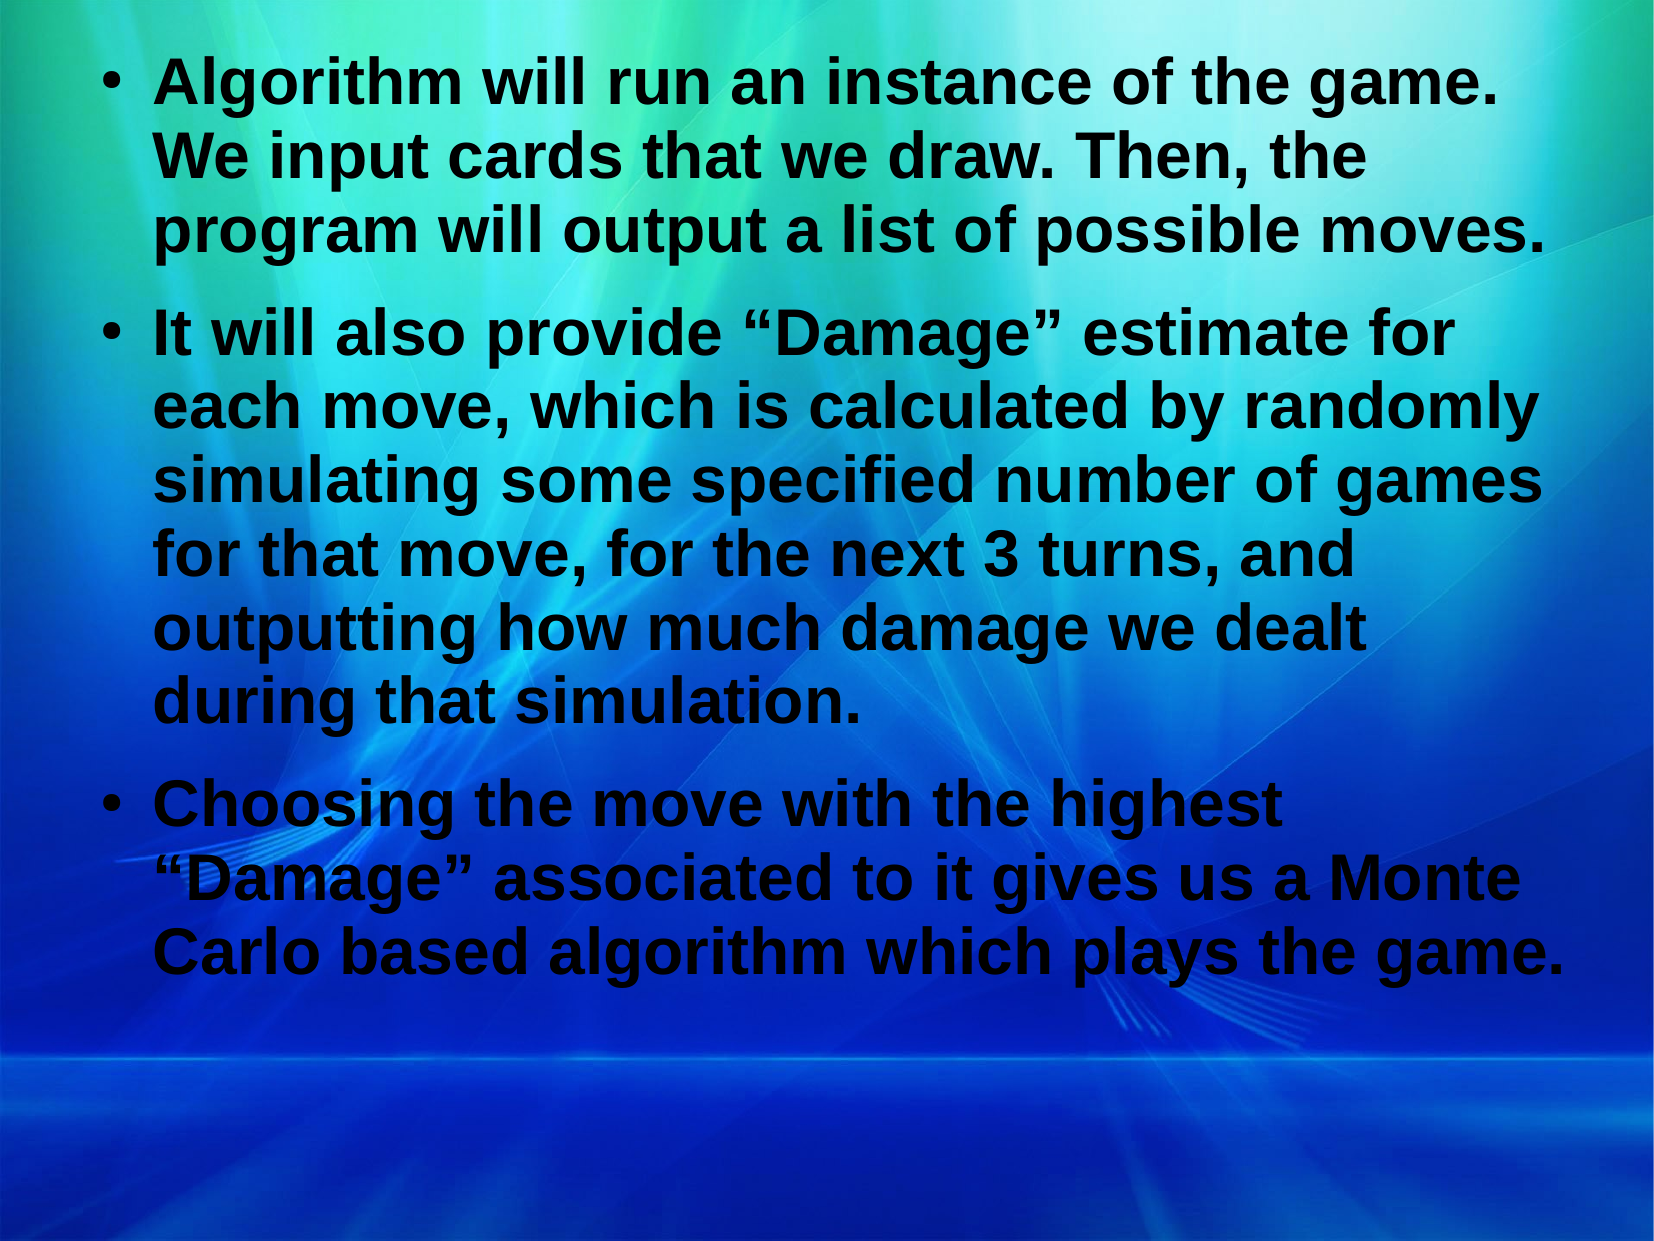

# Algorithm will run an instance of the game. We input cards that we draw. Then, the program will output a list of possible moves.
It will also provide “Damage” estimate for each move, which is calculated by randomly simulating some specified number of games for that move, for the next 3 turns, and outputting how much damage we dealt during that simulation.
Choosing the move with the highest “Damage” associated to it gives us a Monte Carlo based algorithm which plays the game.